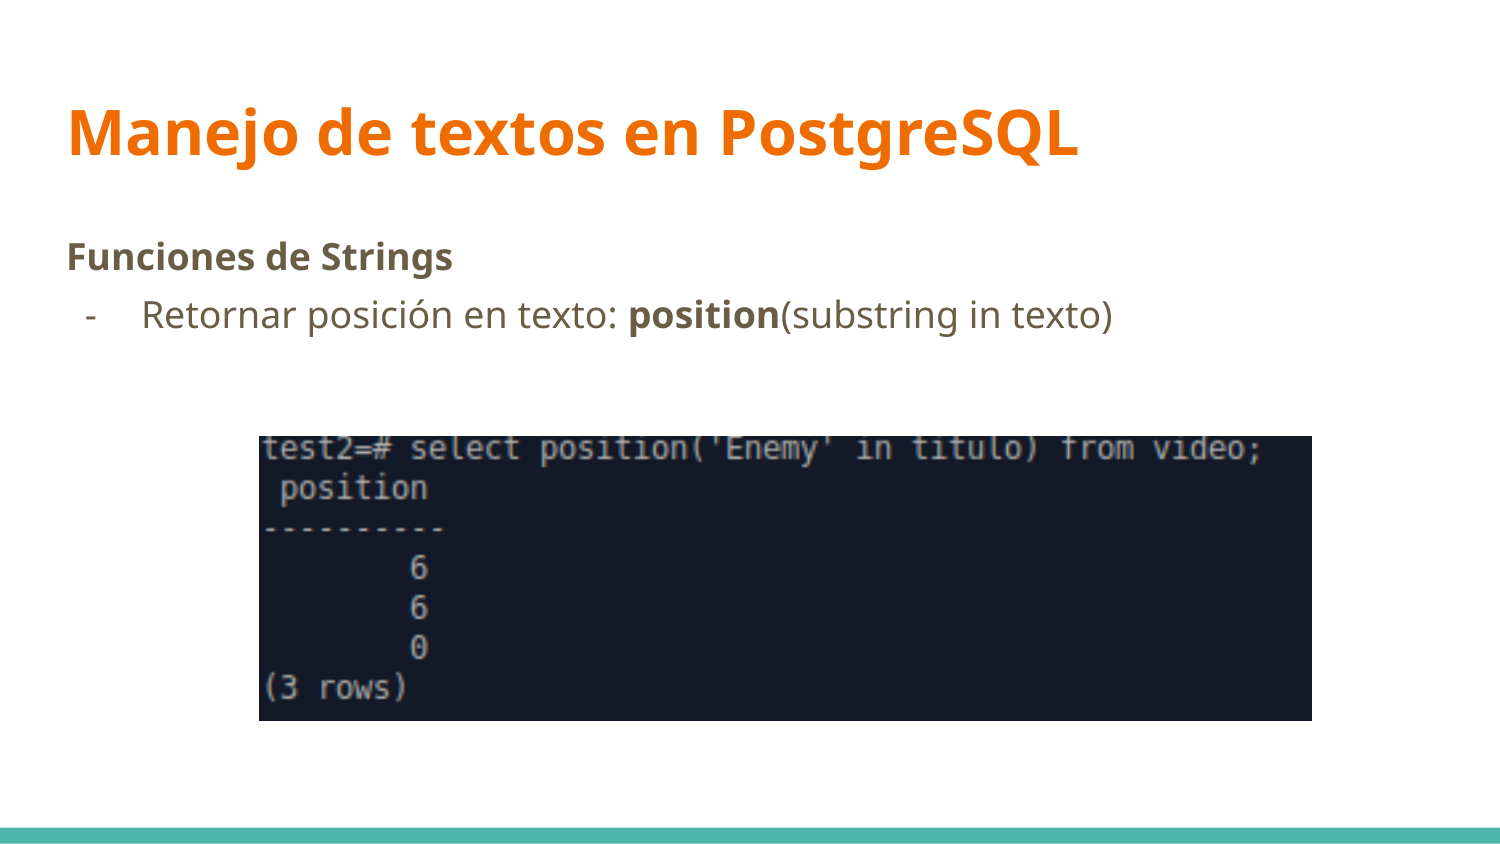

# Manejo de textos en PostgreSQL
Funciones de Strings
Retornar posición en texto: position(substring in texto)